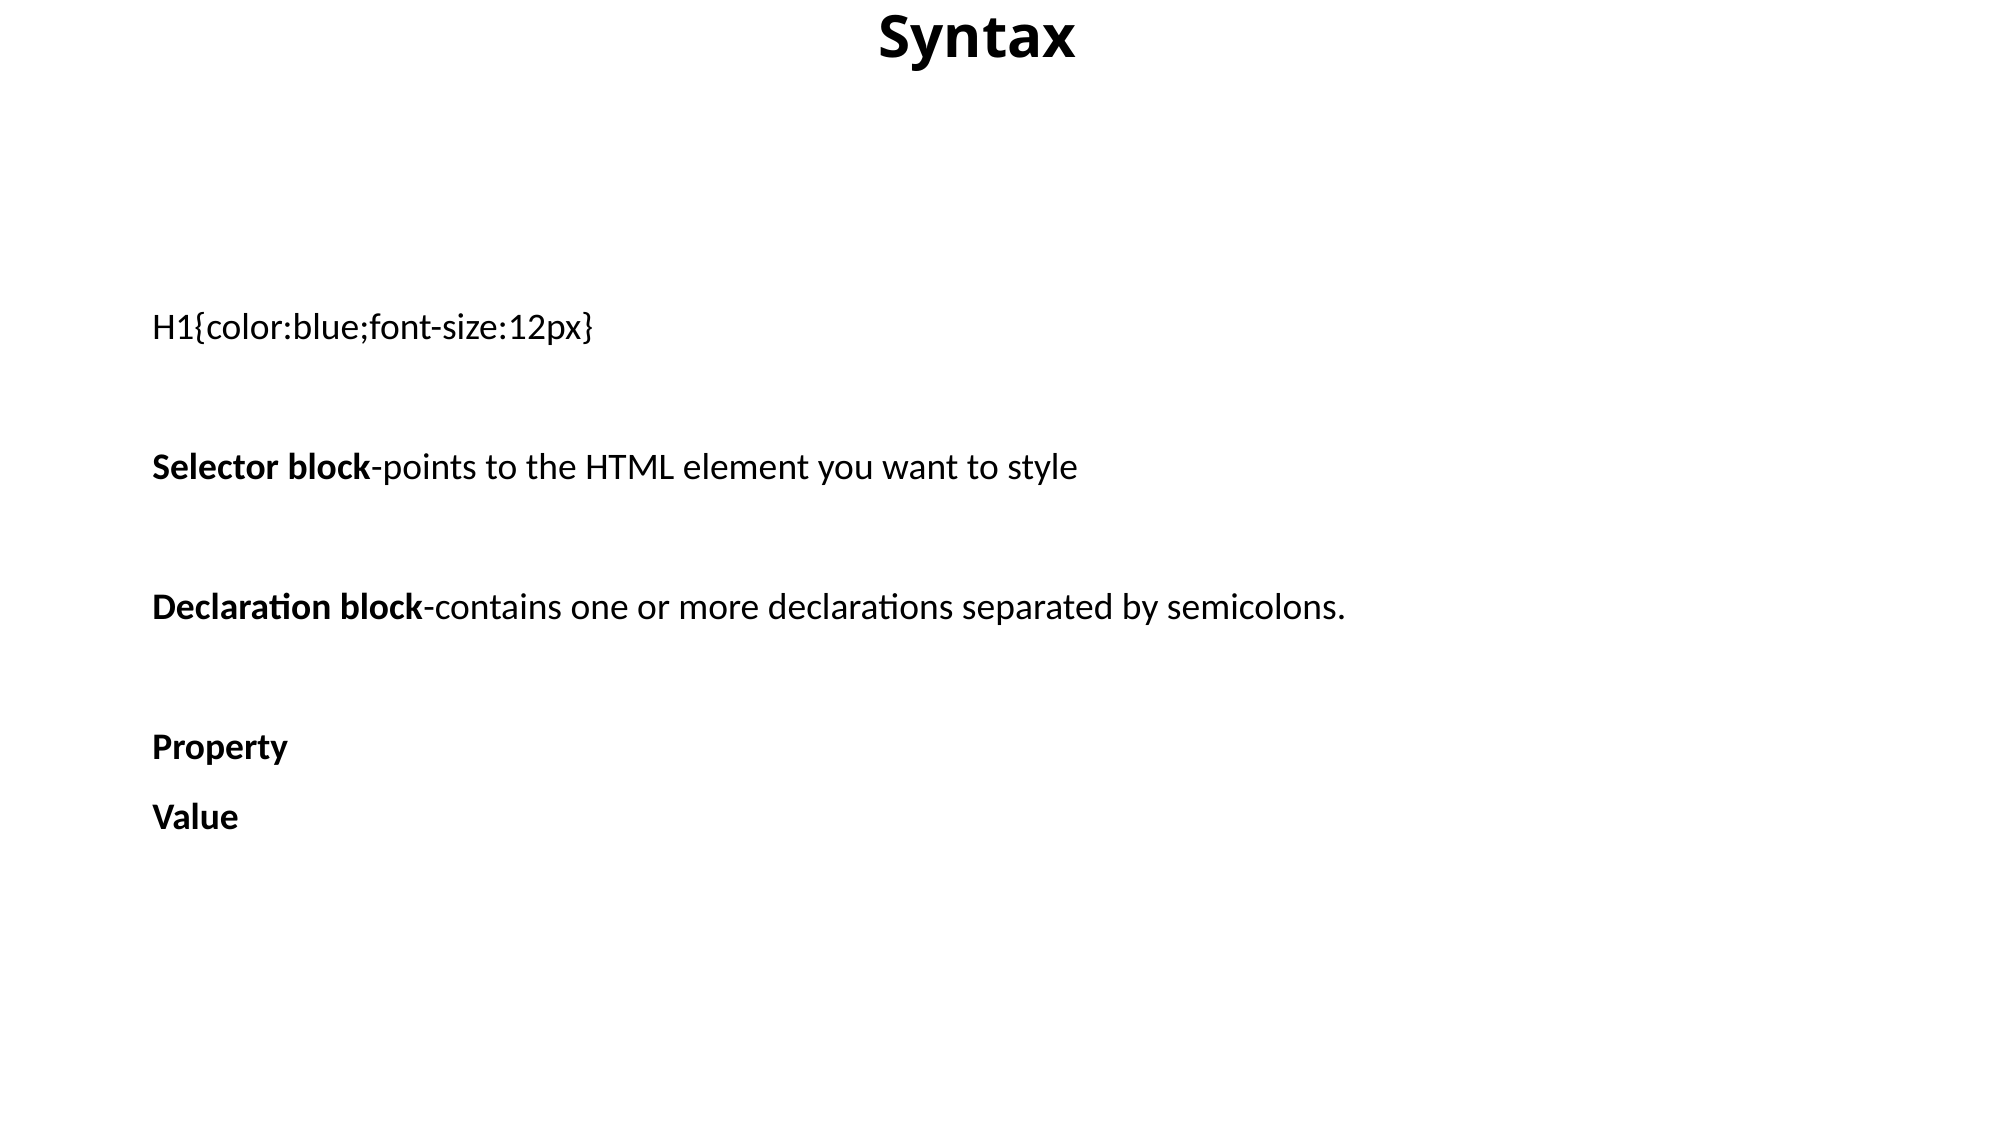

# Syntax
H1{color:blue;font-size:12px}
Selector block-points to the HTML element you want to style
Declaration block-contains one or more declarations separated by semicolons.
Property
Value